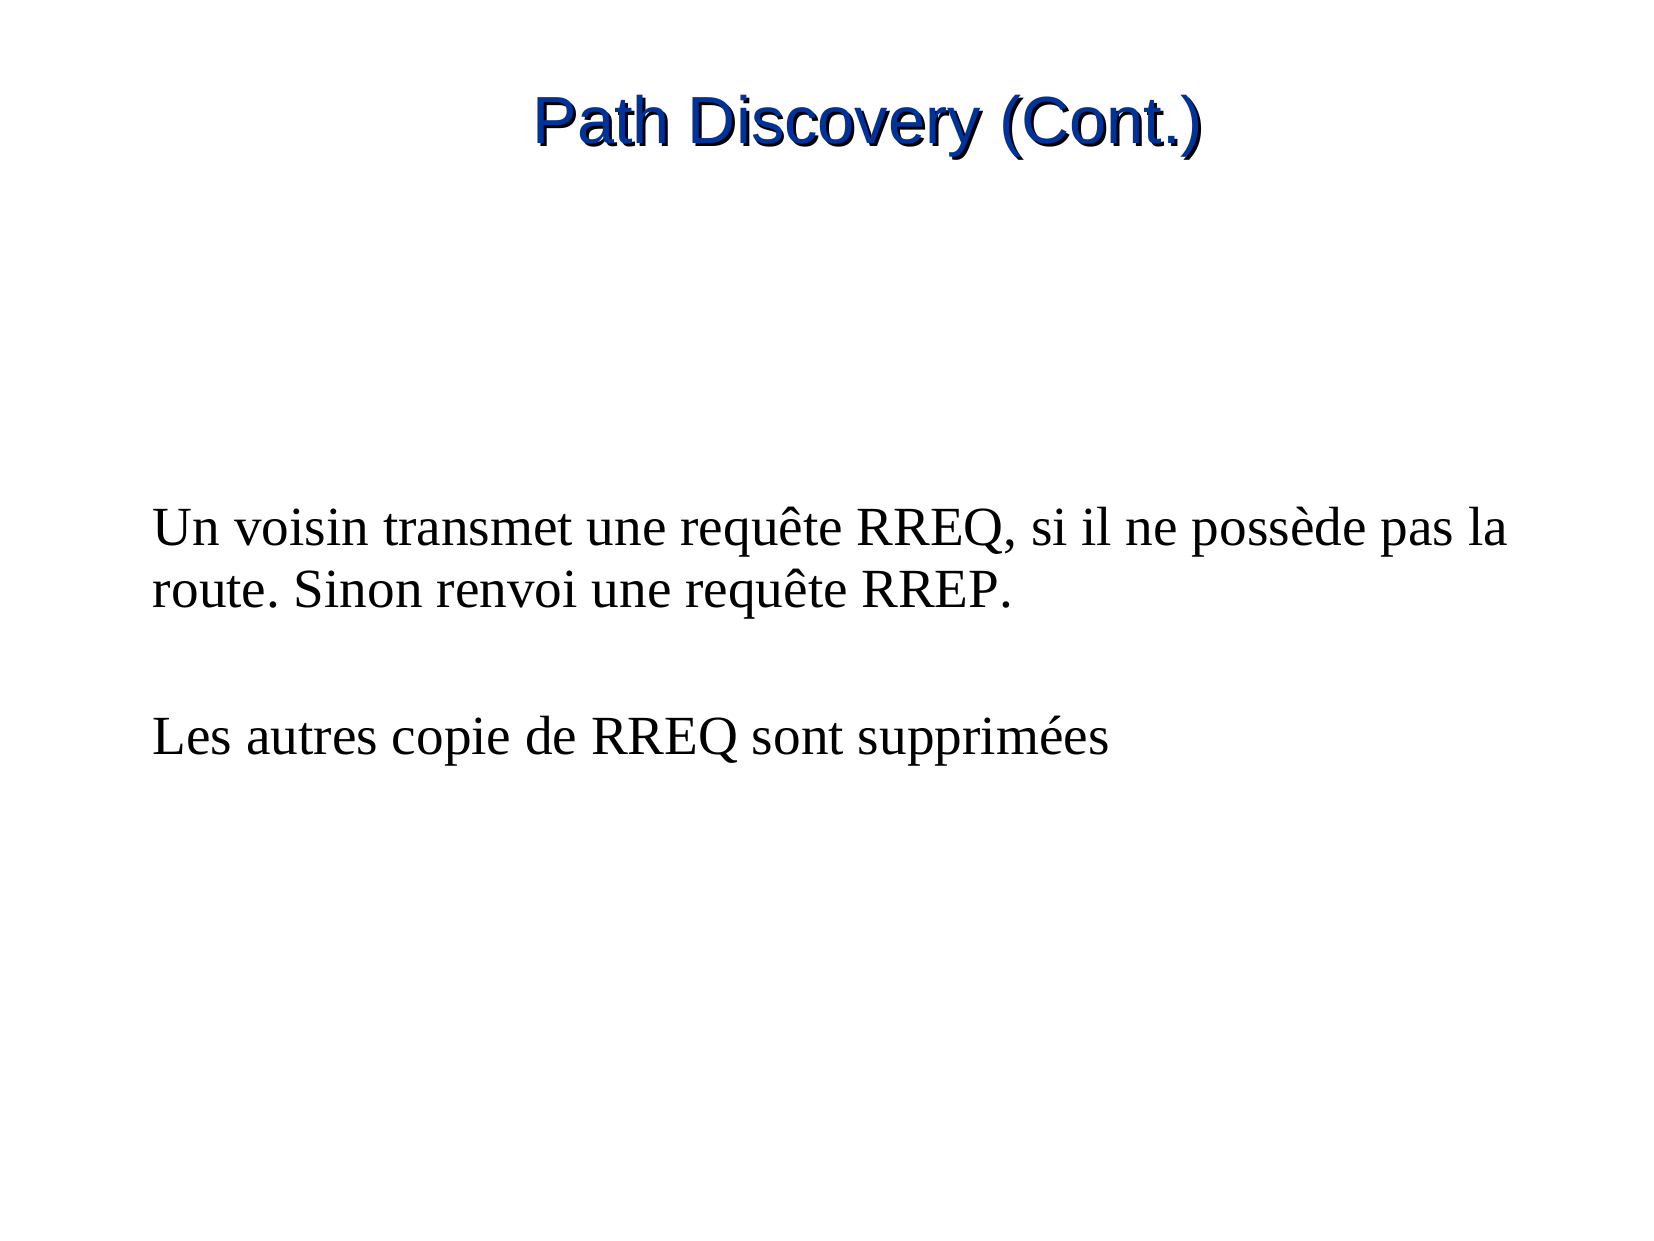

# Path Discovery (Cont.)
Un voisin transmet une requête RREQ, si il ne possède pas la route. Sinon renvoi une requête RREP.
Les autres copie de RREQ sont supprimées